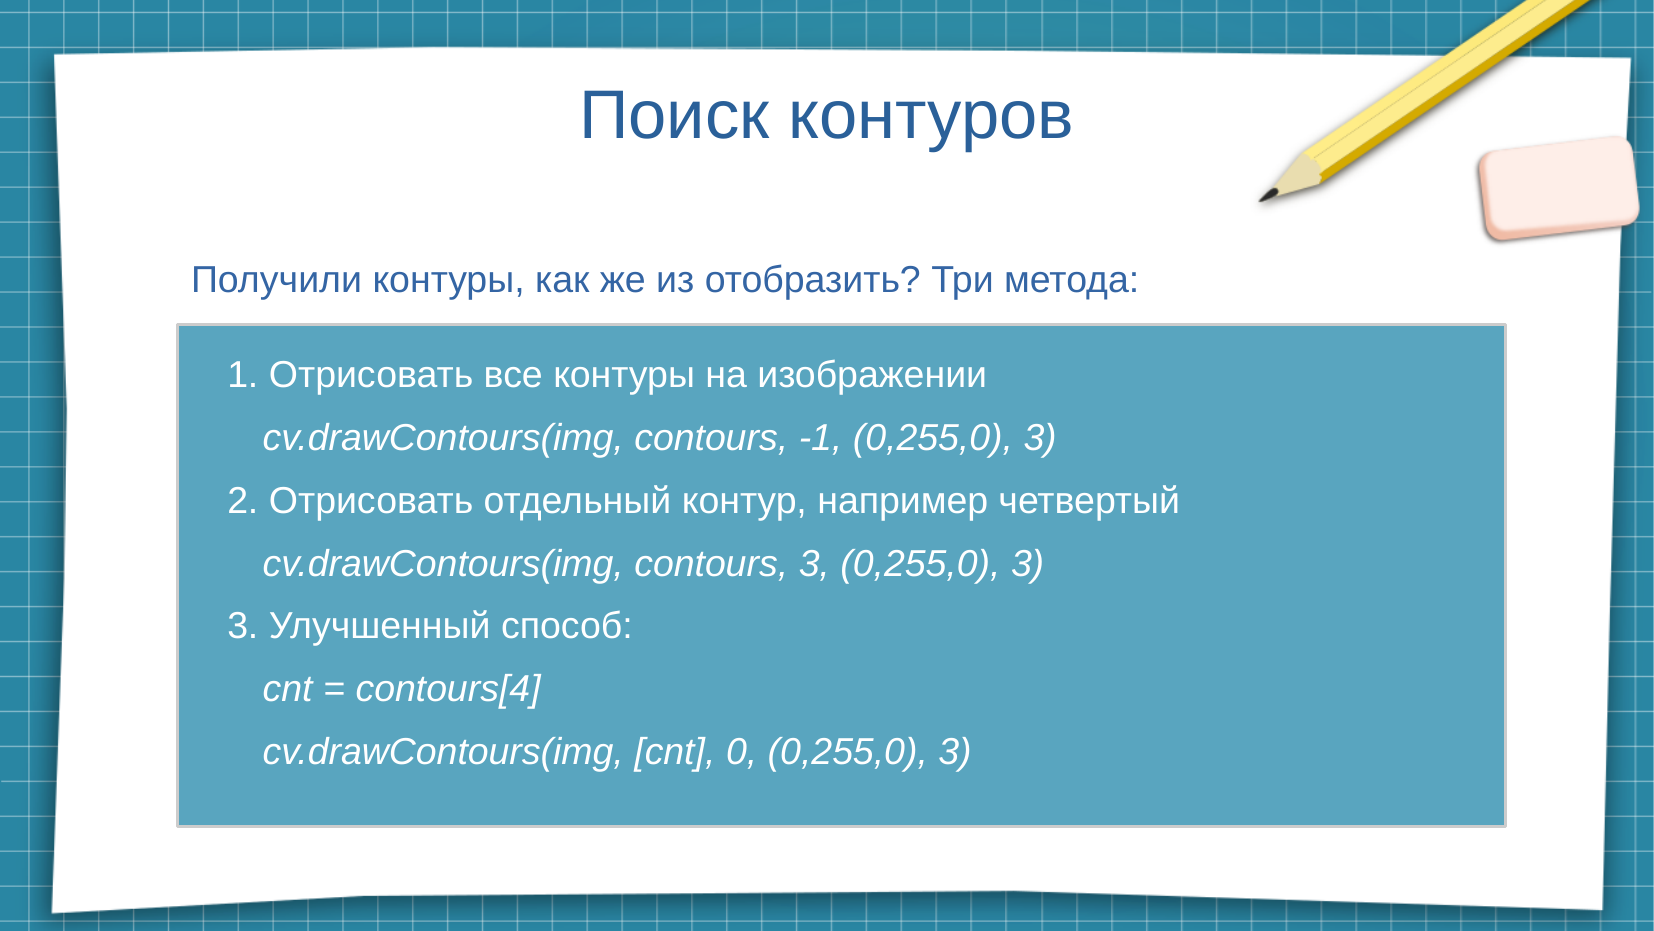

# Поиск контуров
Получили контуры, как же из отобразить? Три метода:
1. Отрисовать все контуры на изображении
cv.drawContours(img, contours, -1, (0,255,0), 3)
2. Отрисовать отдельный контур, например четвертый
cv.drawContours(img, contours, 3, (0,255,0), 3)
3. Улучшенный способ:
cnt = contours[4]
cv.drawContours(img, [cnt], 0, (0,255,0), 3)